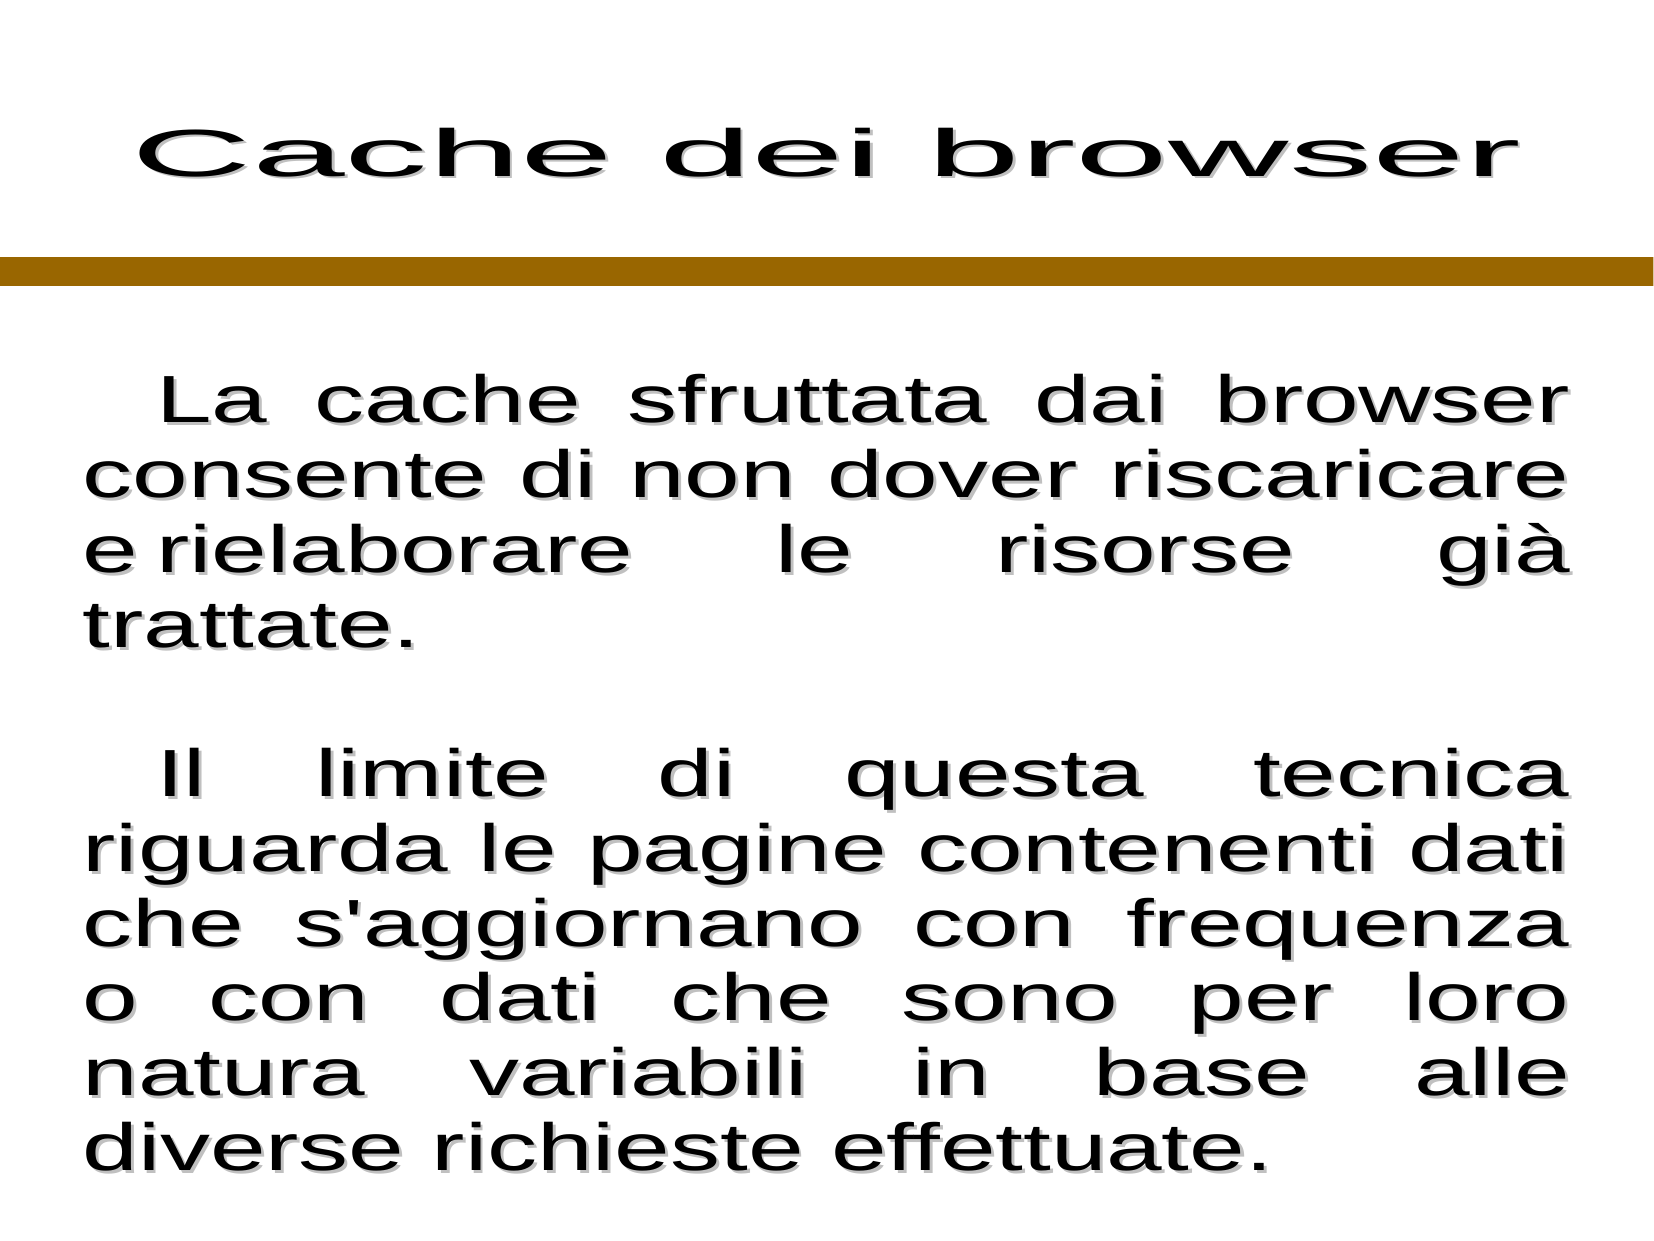

# Cache dei browser
	La cache sfruttata dai browser consente di non dover riscaricare e	rielaborare le risorse già trattate.
	Il limite di questa tecnica riguarda le pagine contenenti dati che s'aggiornano con frequenza o con dati che sono per loro natura variabili in base alle diverse richieste effettuate.